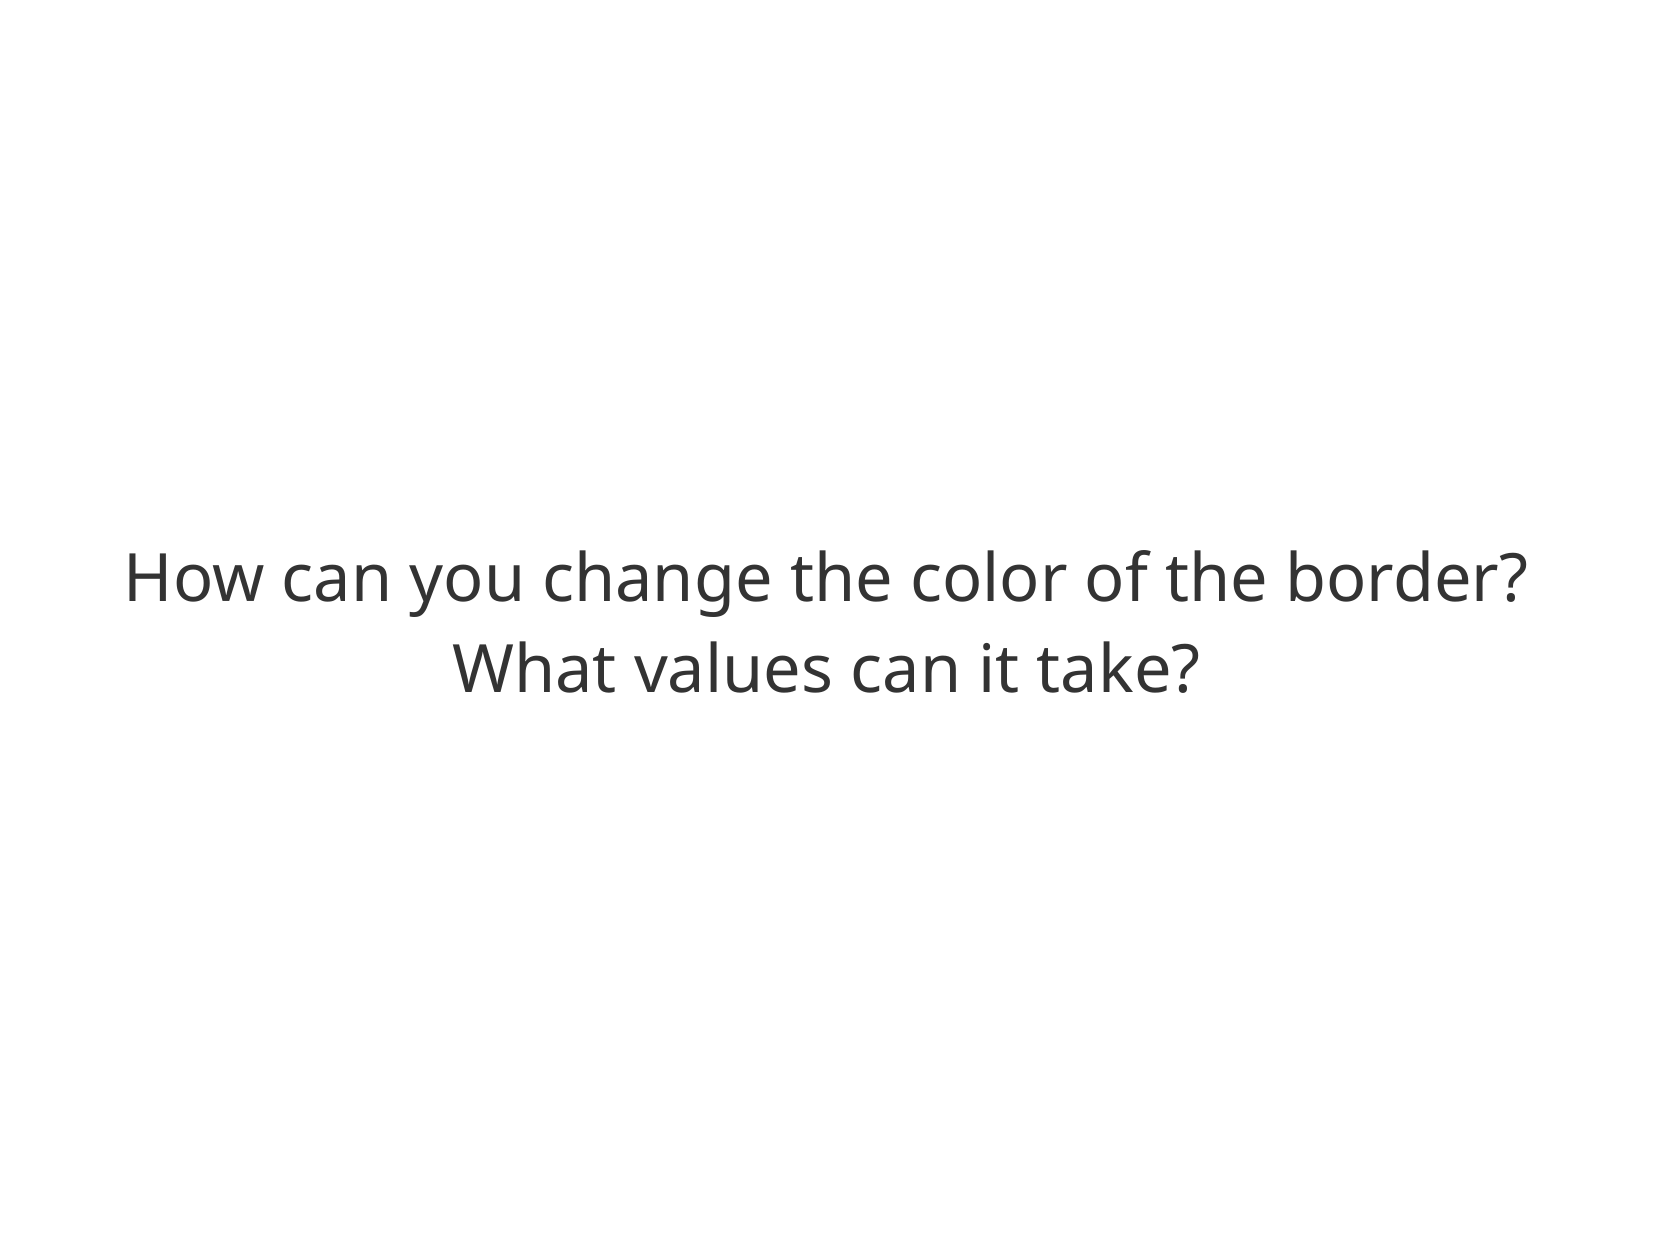

# How can you change the color of the border? What values can it take?